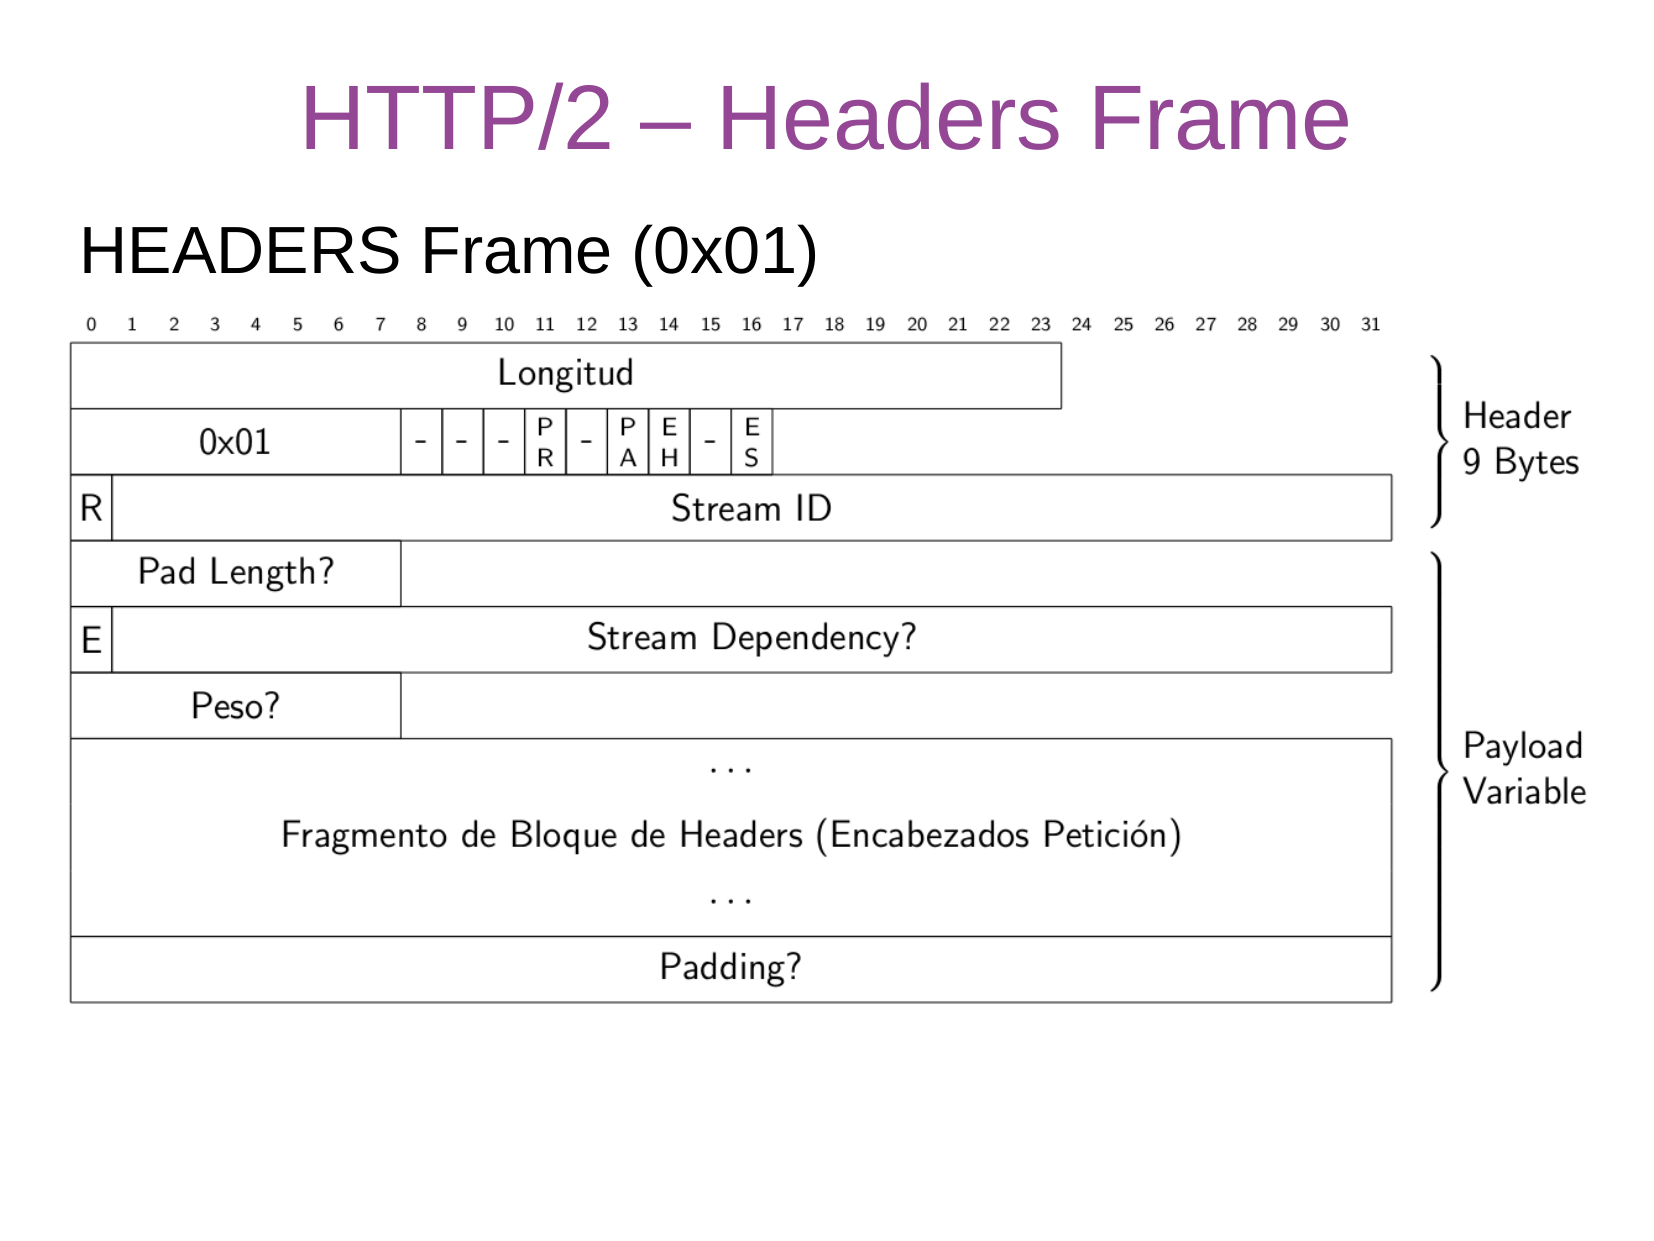

# HTTP/2 – Headers Frame
HEADERS Frame (0x01)